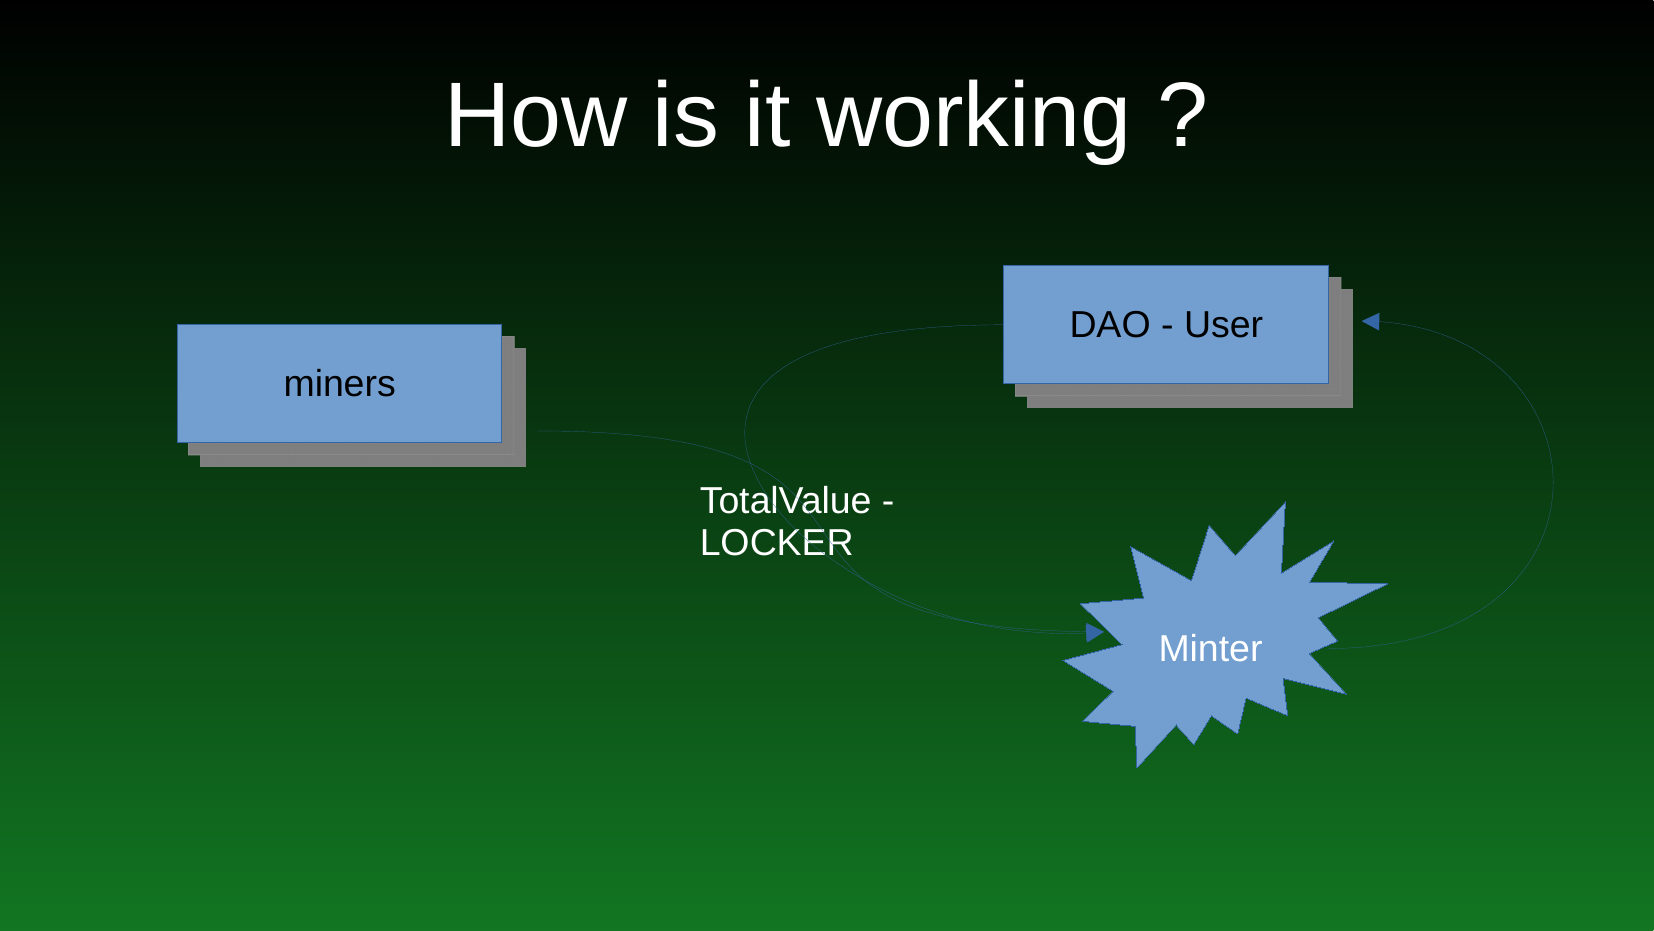

# How is it working ?
DAO - User
miners
TotalValue - LOCKER
Minter